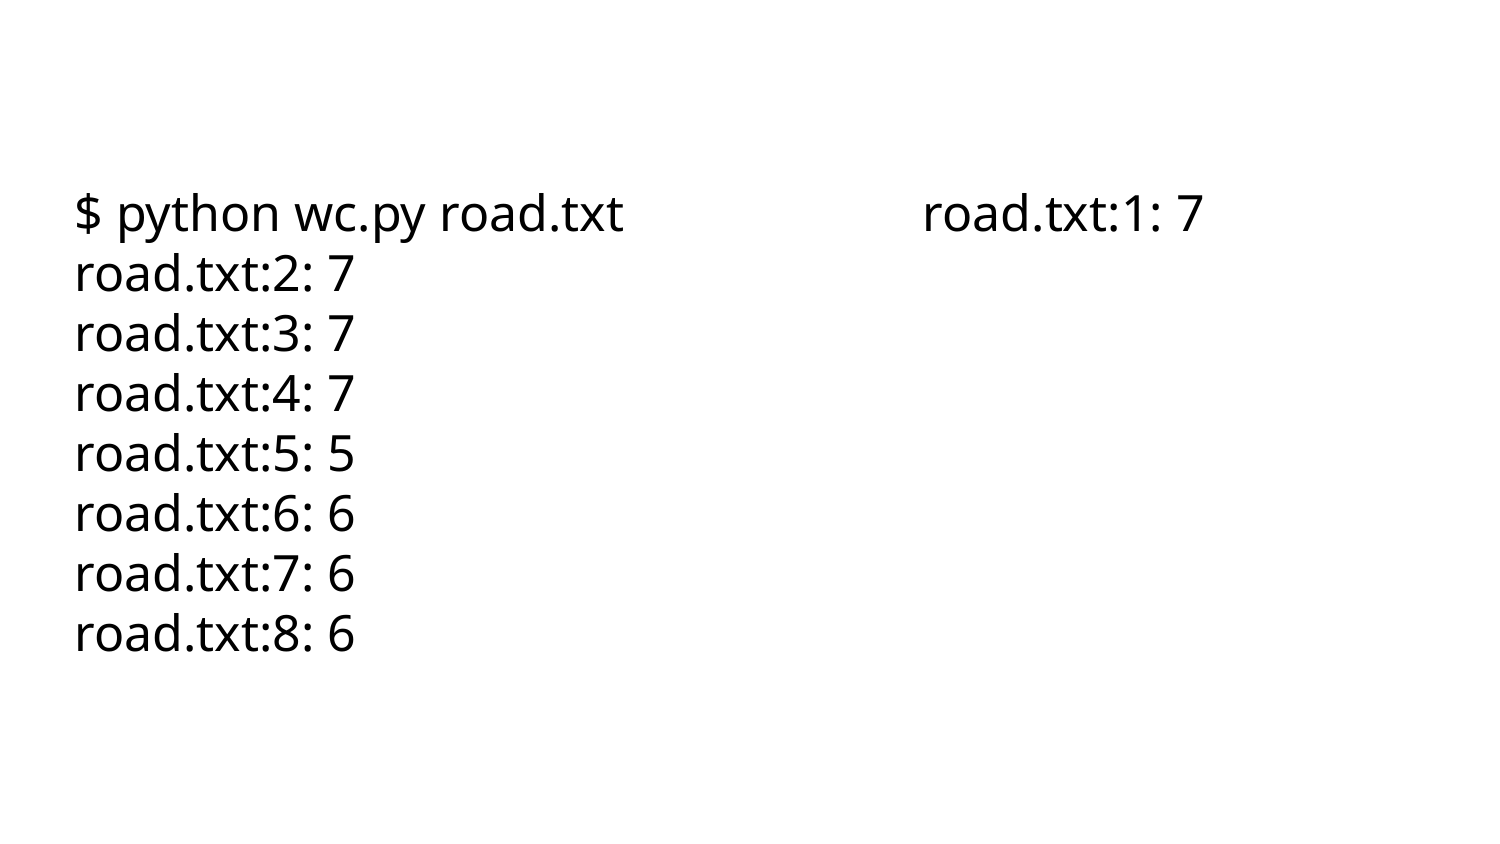

# $ python wc.py road.txt road.txt:1: 7 road.txt:2: 7 road.txt:3: 7 road.txt:4: 7 road.txt:5: 5 road.txt:6: 6 road.txt:7: 6 road.txt:8: 6